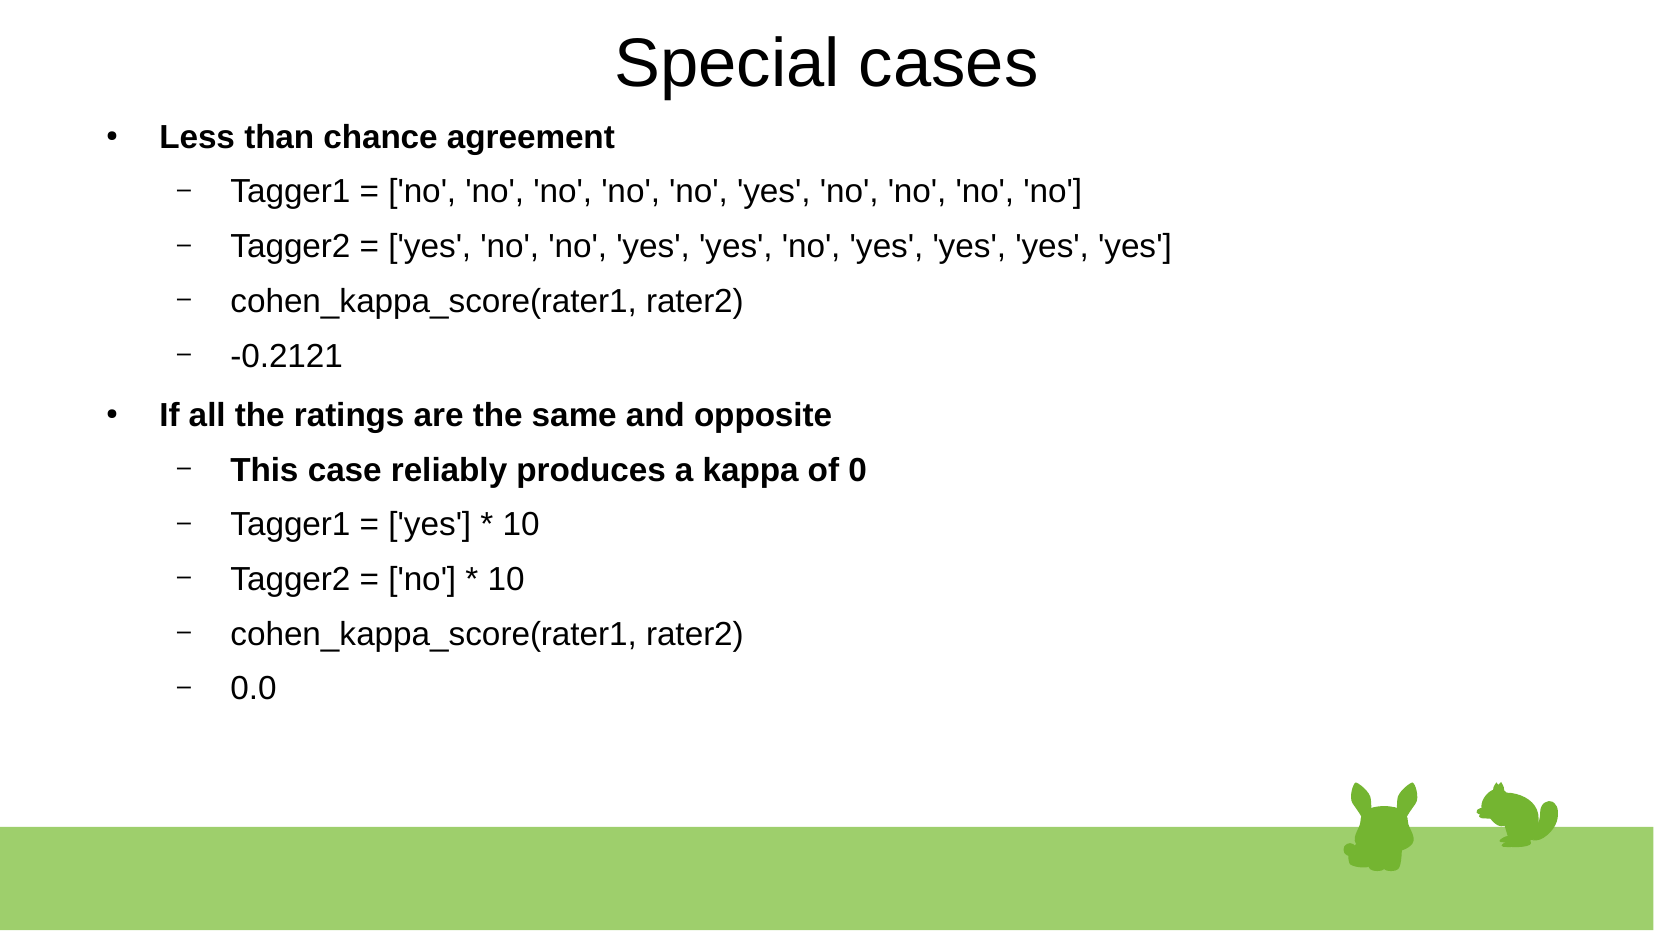

# Special cases
Less than chance agreement
Tagger1 = ['no', 'no', 'no', 'no', 'no', 'yes', 'no', 'no', 'no', 'no']
Tagger2 = ['yes', 'no', 'no', 'yes', 'yes', 'no', 'yes', 'yes', 'yes', 'yes']
cohen_kappa_score(rater1, rater2)
-0.2121
If all the ratings are the same and opposite
This case reliably produces a kappa of 0
Tagger1 = ['yes'] * 10
Tagger2 = ['no'] * 10
cohen_kappa_score(rater1, rater2)
0.0